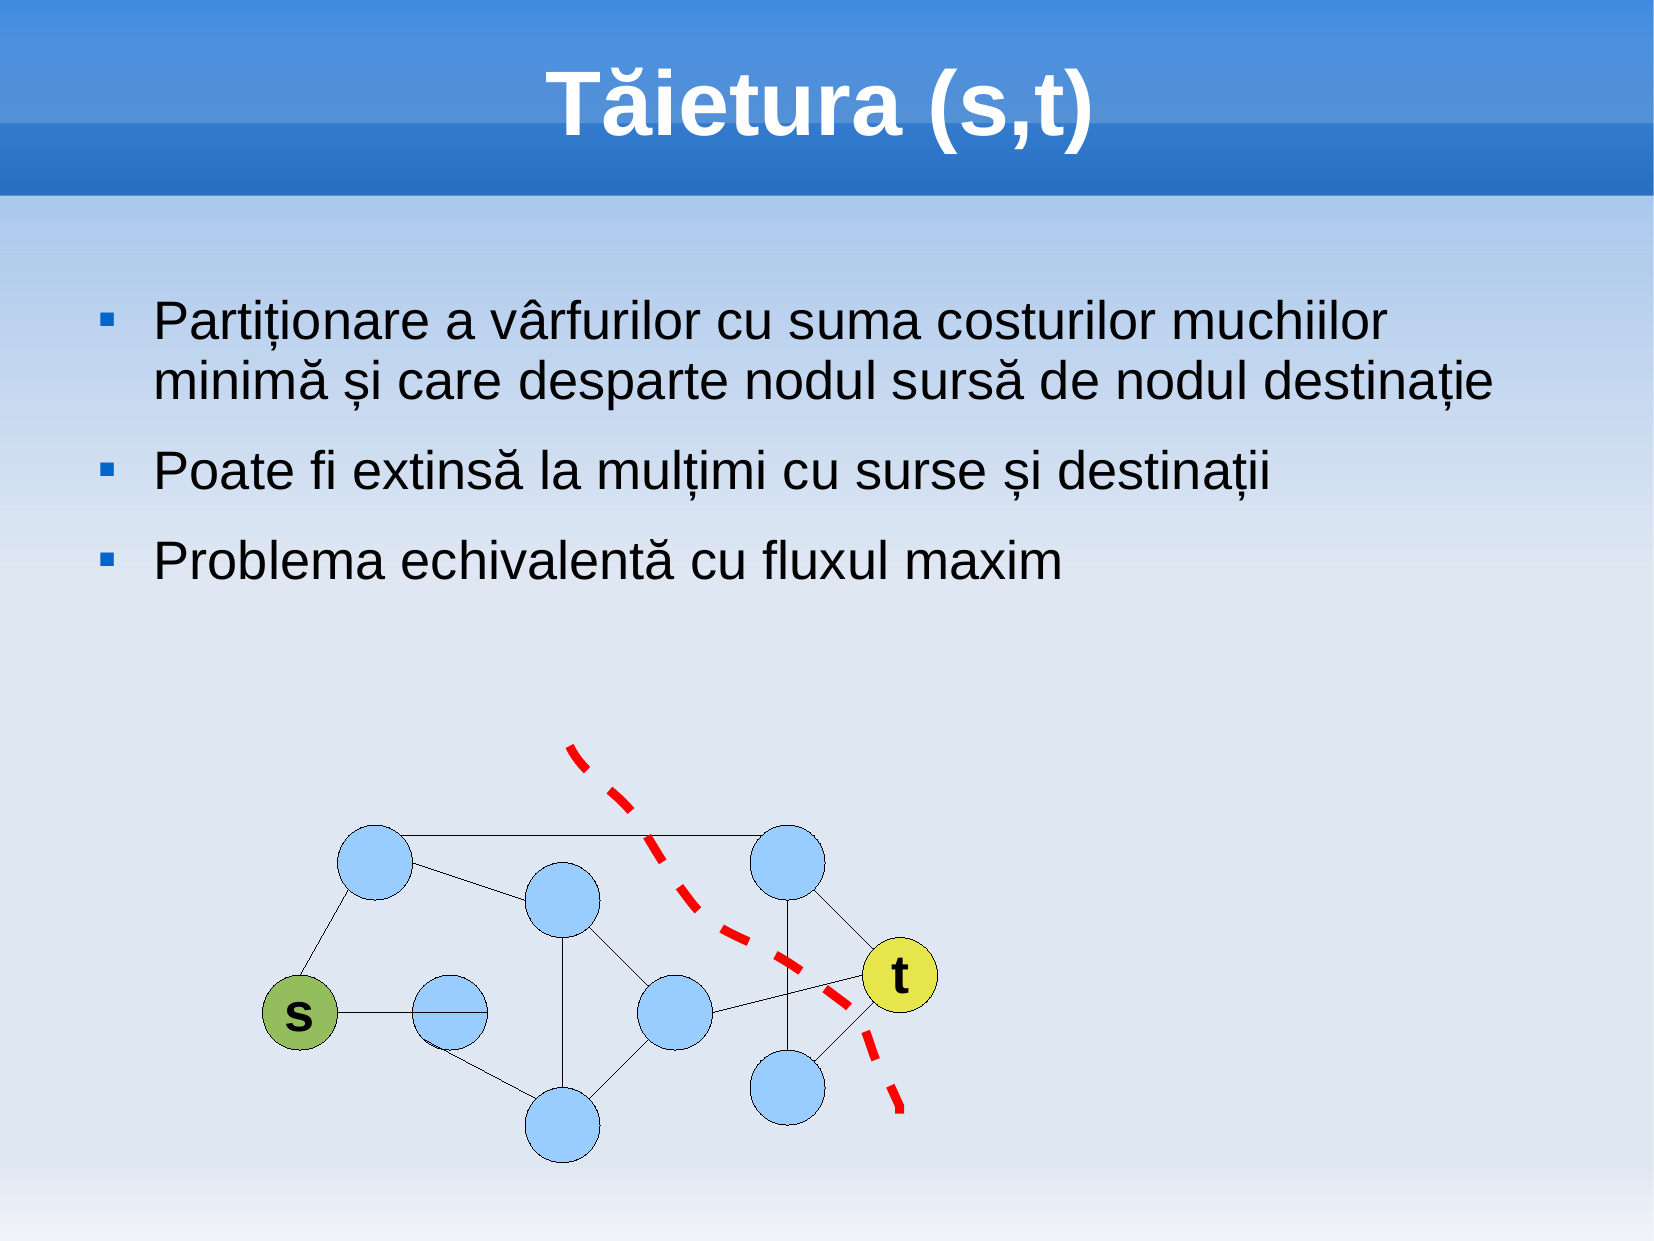

# Tăietura (s,t)
Partiționare a vârfurilor cu suma costurilor muchiilor minimă și care desparte nodul sursă de nodul destinație
Poate fi extinsă la mulțimi cu surse și destinații
Problema echivalentă cu fluxul maxim
t
s